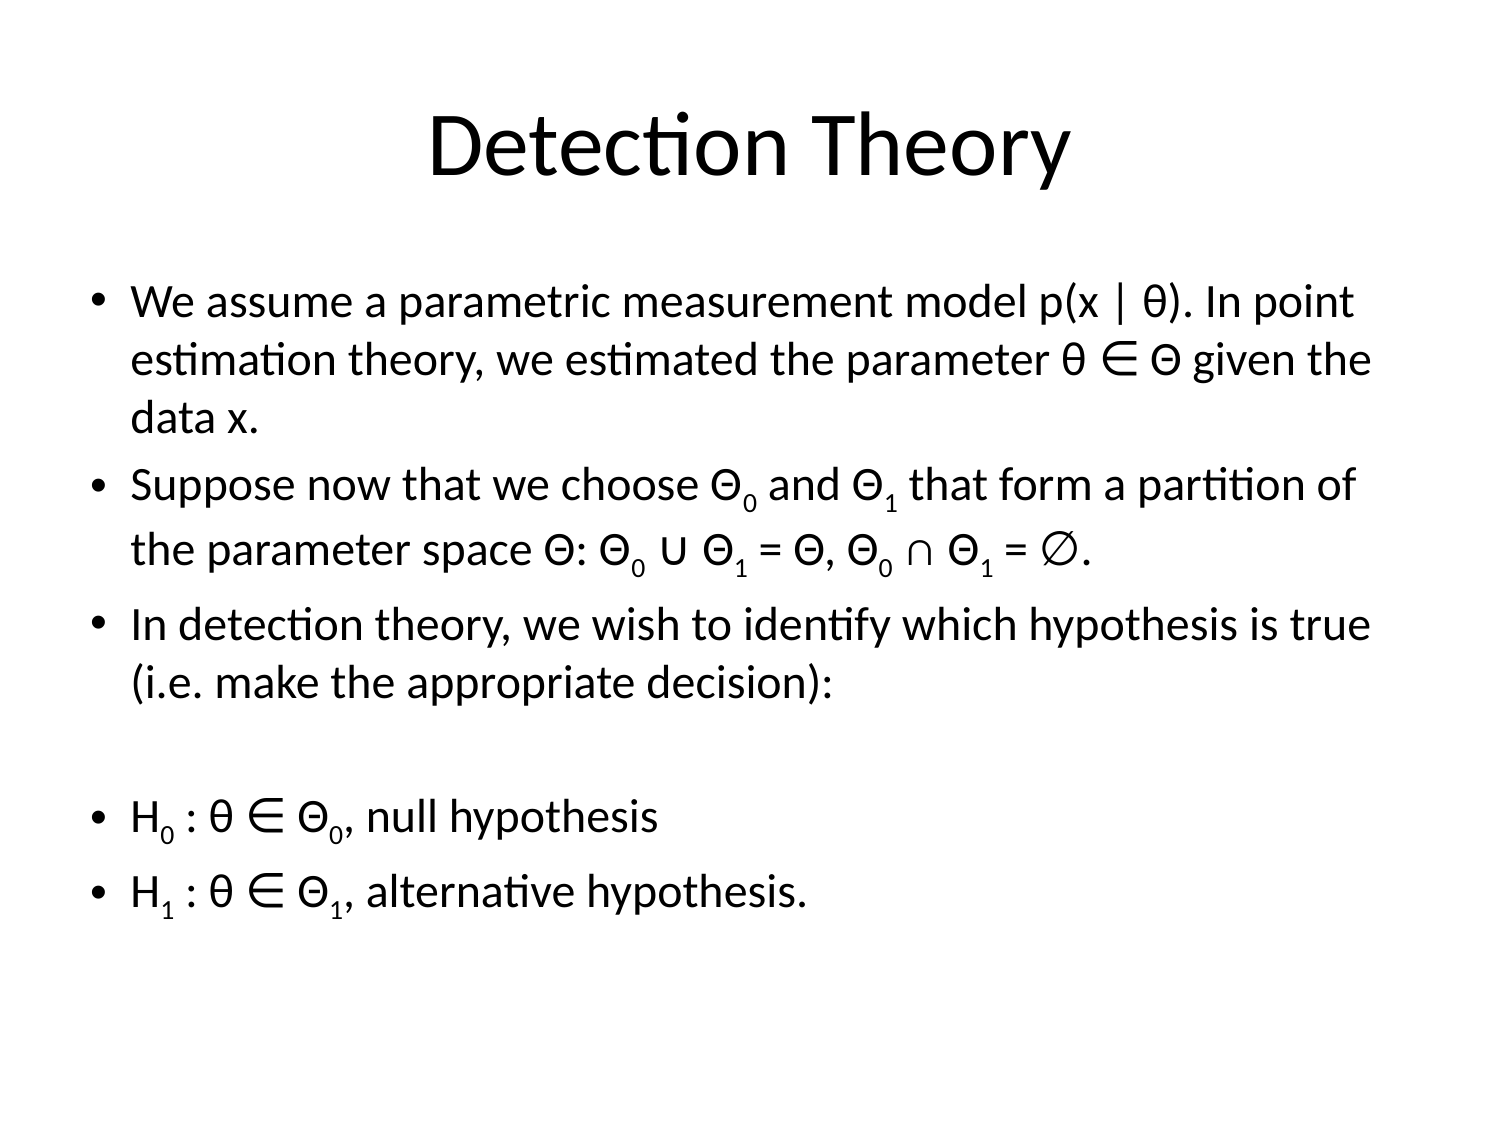

# Detection Theory
We assume a parametric measurement model p(x | θ). In point estimation theory, we estimated the parameter θ ∈ Θ given the data x.
Suppose now that we choose Θ0 and Θ1 that form a partition of the parameter space Θ: Θ0 ∪ Θ1 = Θ, Θ0 ∩ Θ1 = ∅.
In detection theory, we wish to identify which hypothesis is true (i.e. make the appropriate decision):
H0 : θ ∈ Θ0, null hypothesis
H1 : θ ∈ Θ1, alternative hypothesis.